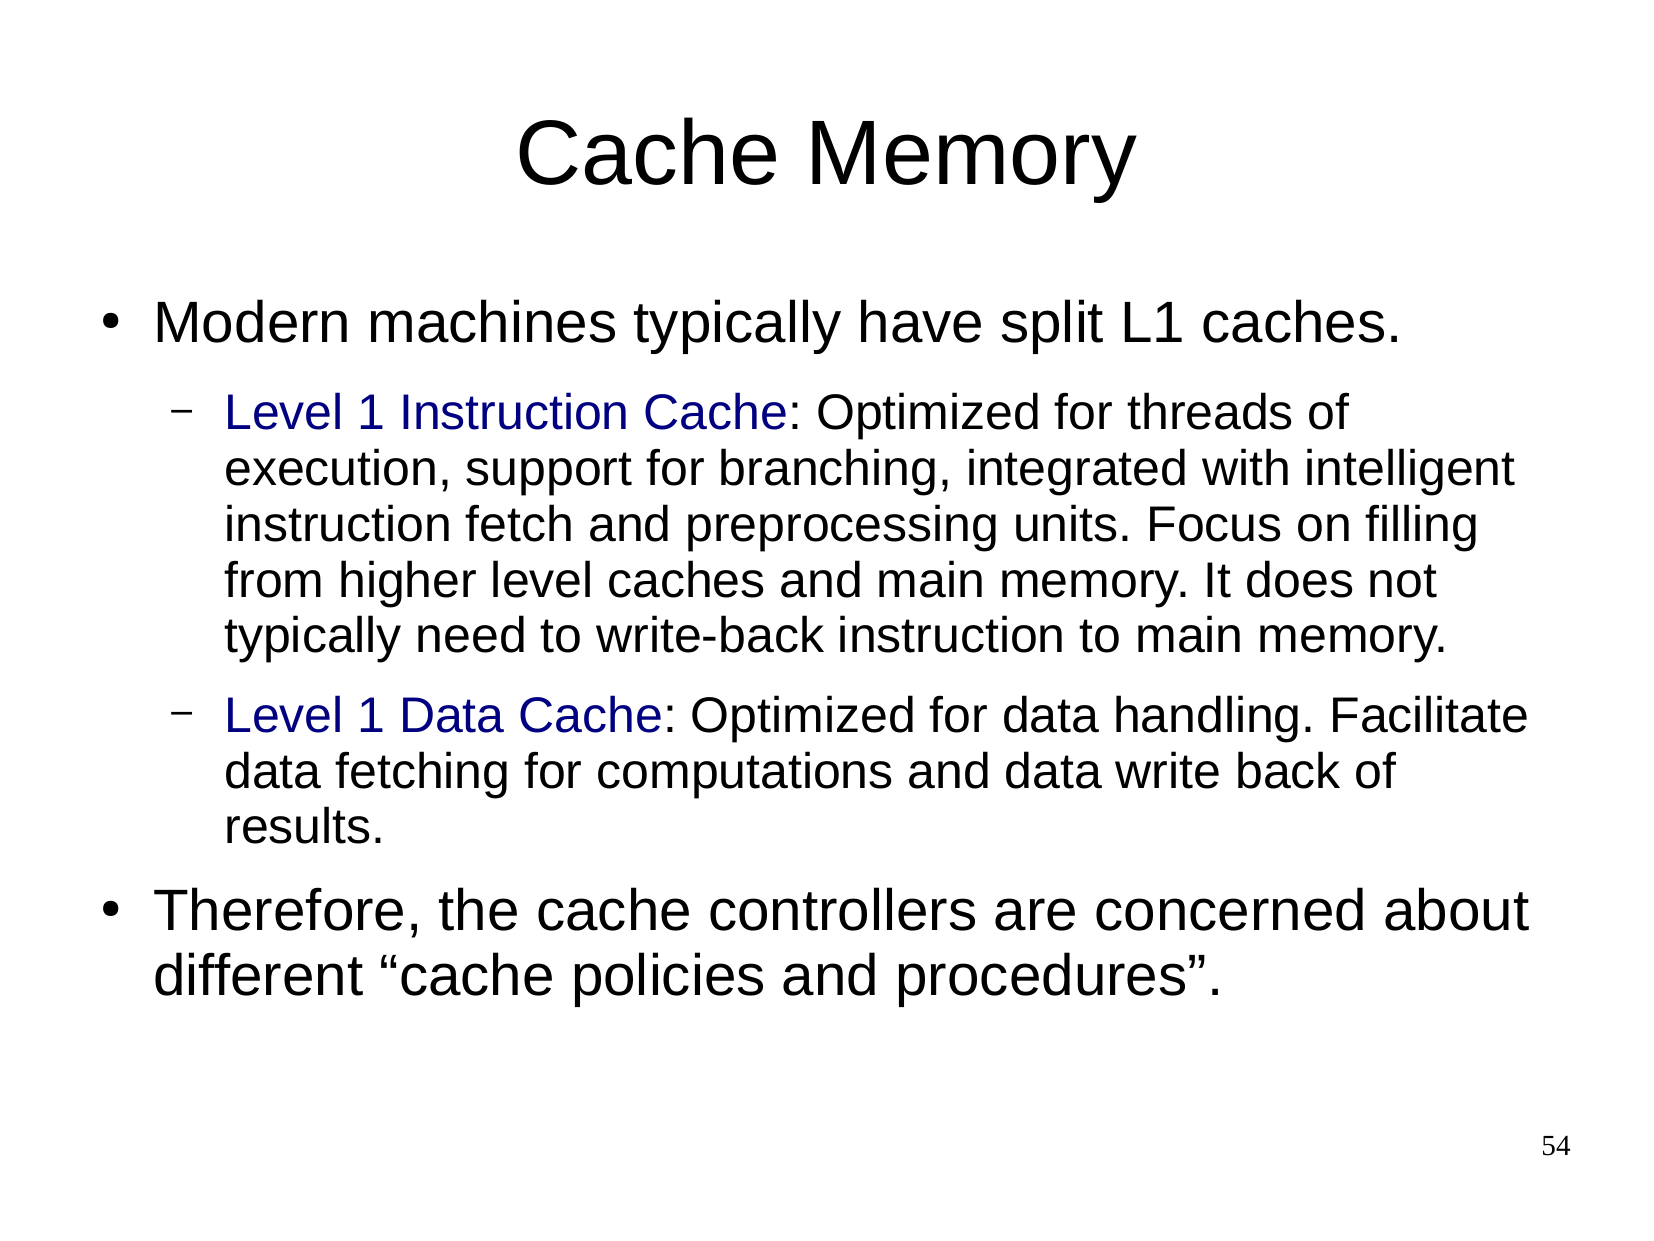

# Cache Memory
Modern machines typically have split L1 caches.
Level 1 Instruction Cache: Optimized for threads of execution, support for branching, integrated with intelligent instruction fetch and preprocessing units. Focus on filling from higher level caches and main memory. It does not typically need to write-back instruction to main memory.
Level 1 Data Cache: Optimized for data handling. Facilitate data fetching for computations and data write back of results.
Therefore, the cache controllers are concerned about different “cache policies and procedures”.
54